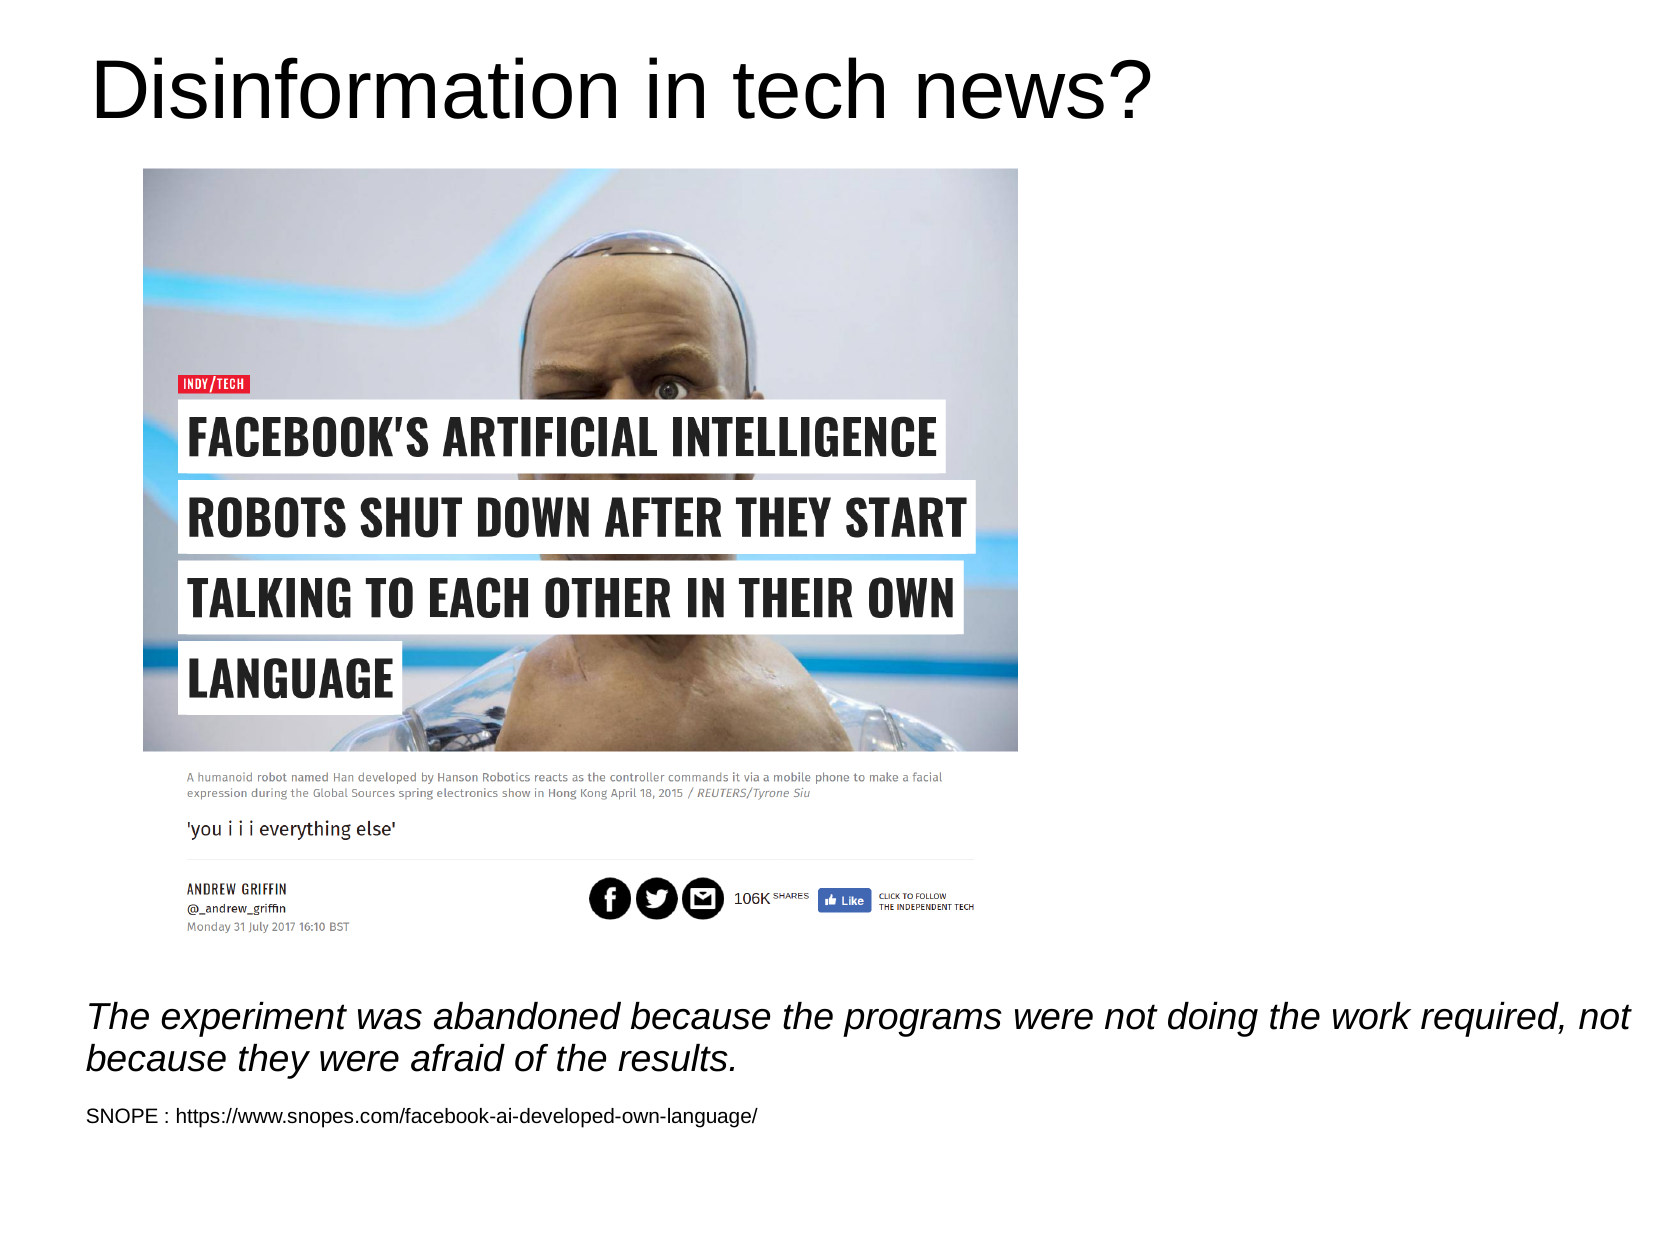

Disinformation in tech news?
The experiment was abandoned because the programs were not doing the work required, not because they were afraid of the results.
SNOPE : https://www.snopes.com/facebook-ai-developed-own-language/